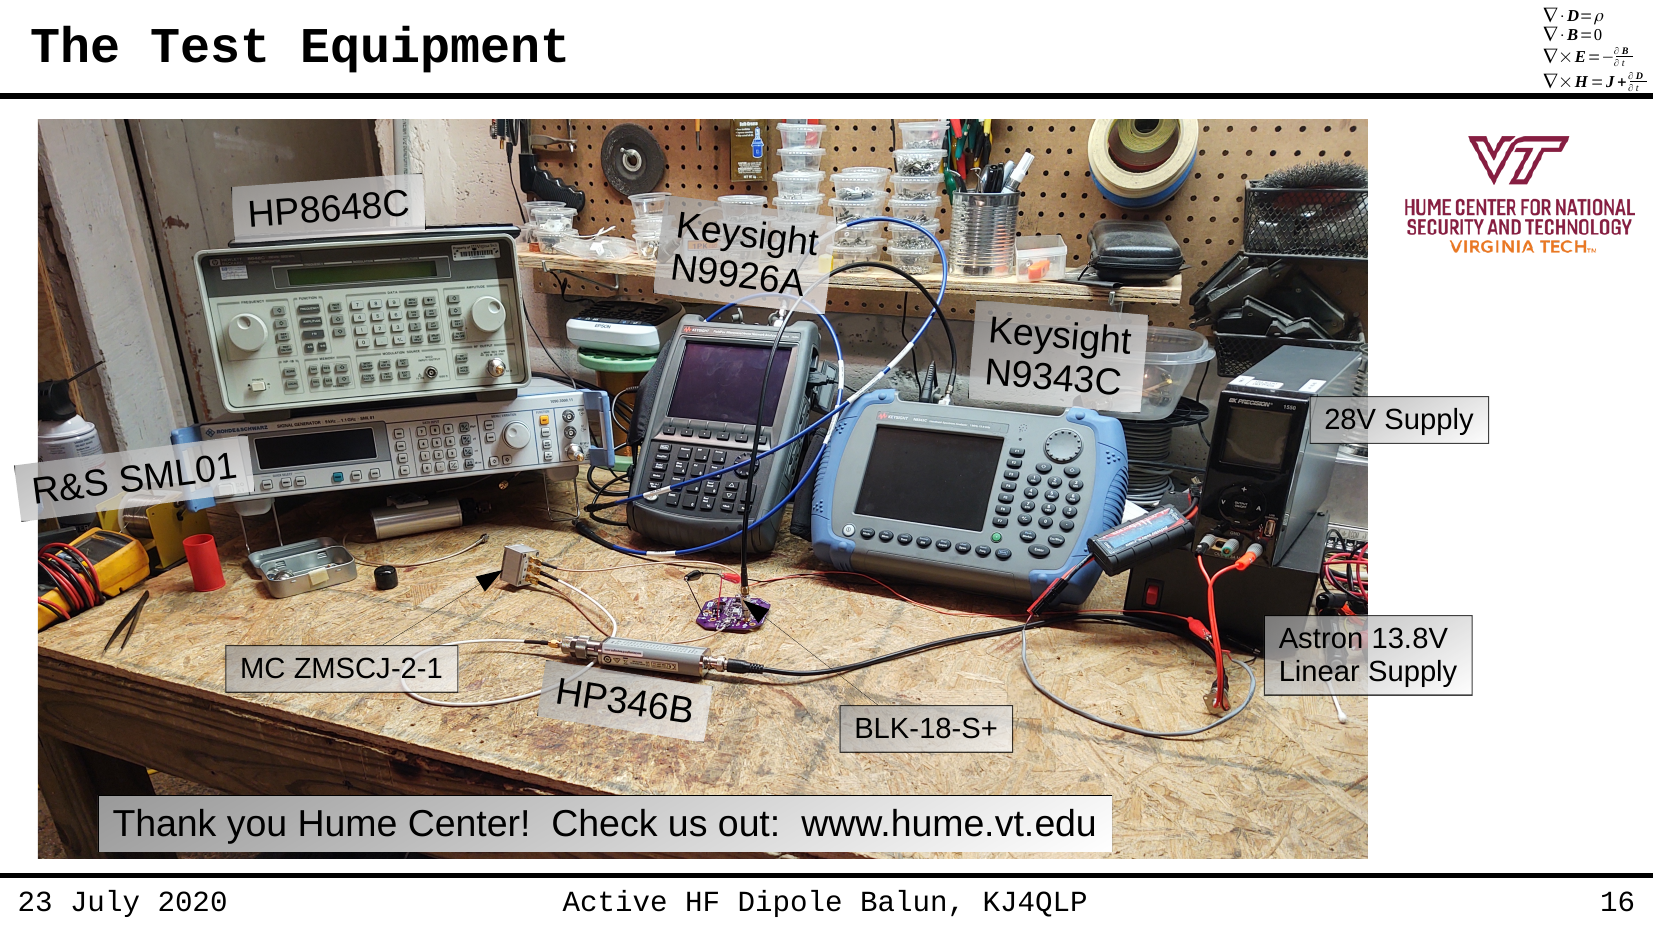

# The Test Equipment
HP8648C
Keysight
N9926A
Keysight
N9343C
28V Supply
R&S SML01
Astron 13.8V
Linear Supply
MC ZMSCJ-2-1
HP346B
BLK-18-S+
Thank you Hume Center! Check us out: www.hume.vt.edu
23 July 2020
Active HF Dipole Balun, KJ4QLP
16